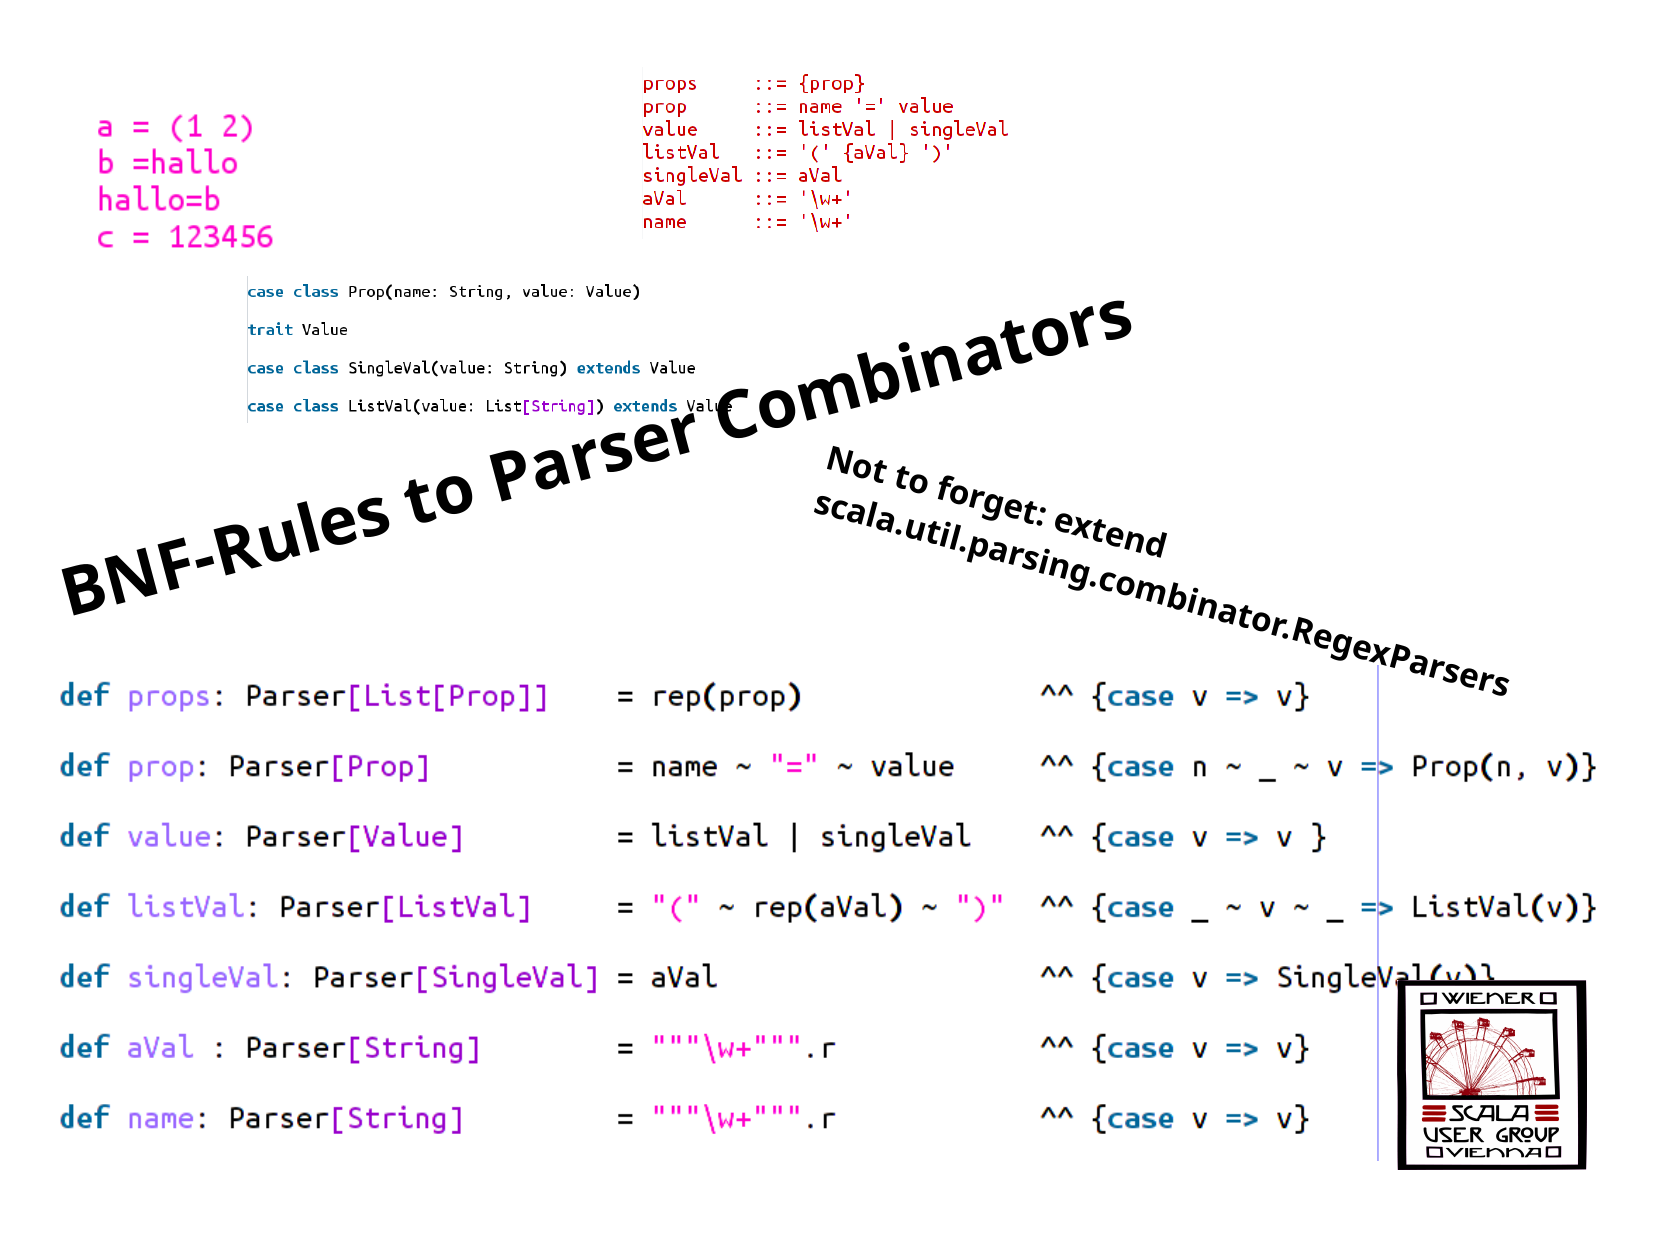

BNF-Rules to Parser Combinators
Not to forget: extend
scala.util.parsing.combinator.RegexParsers